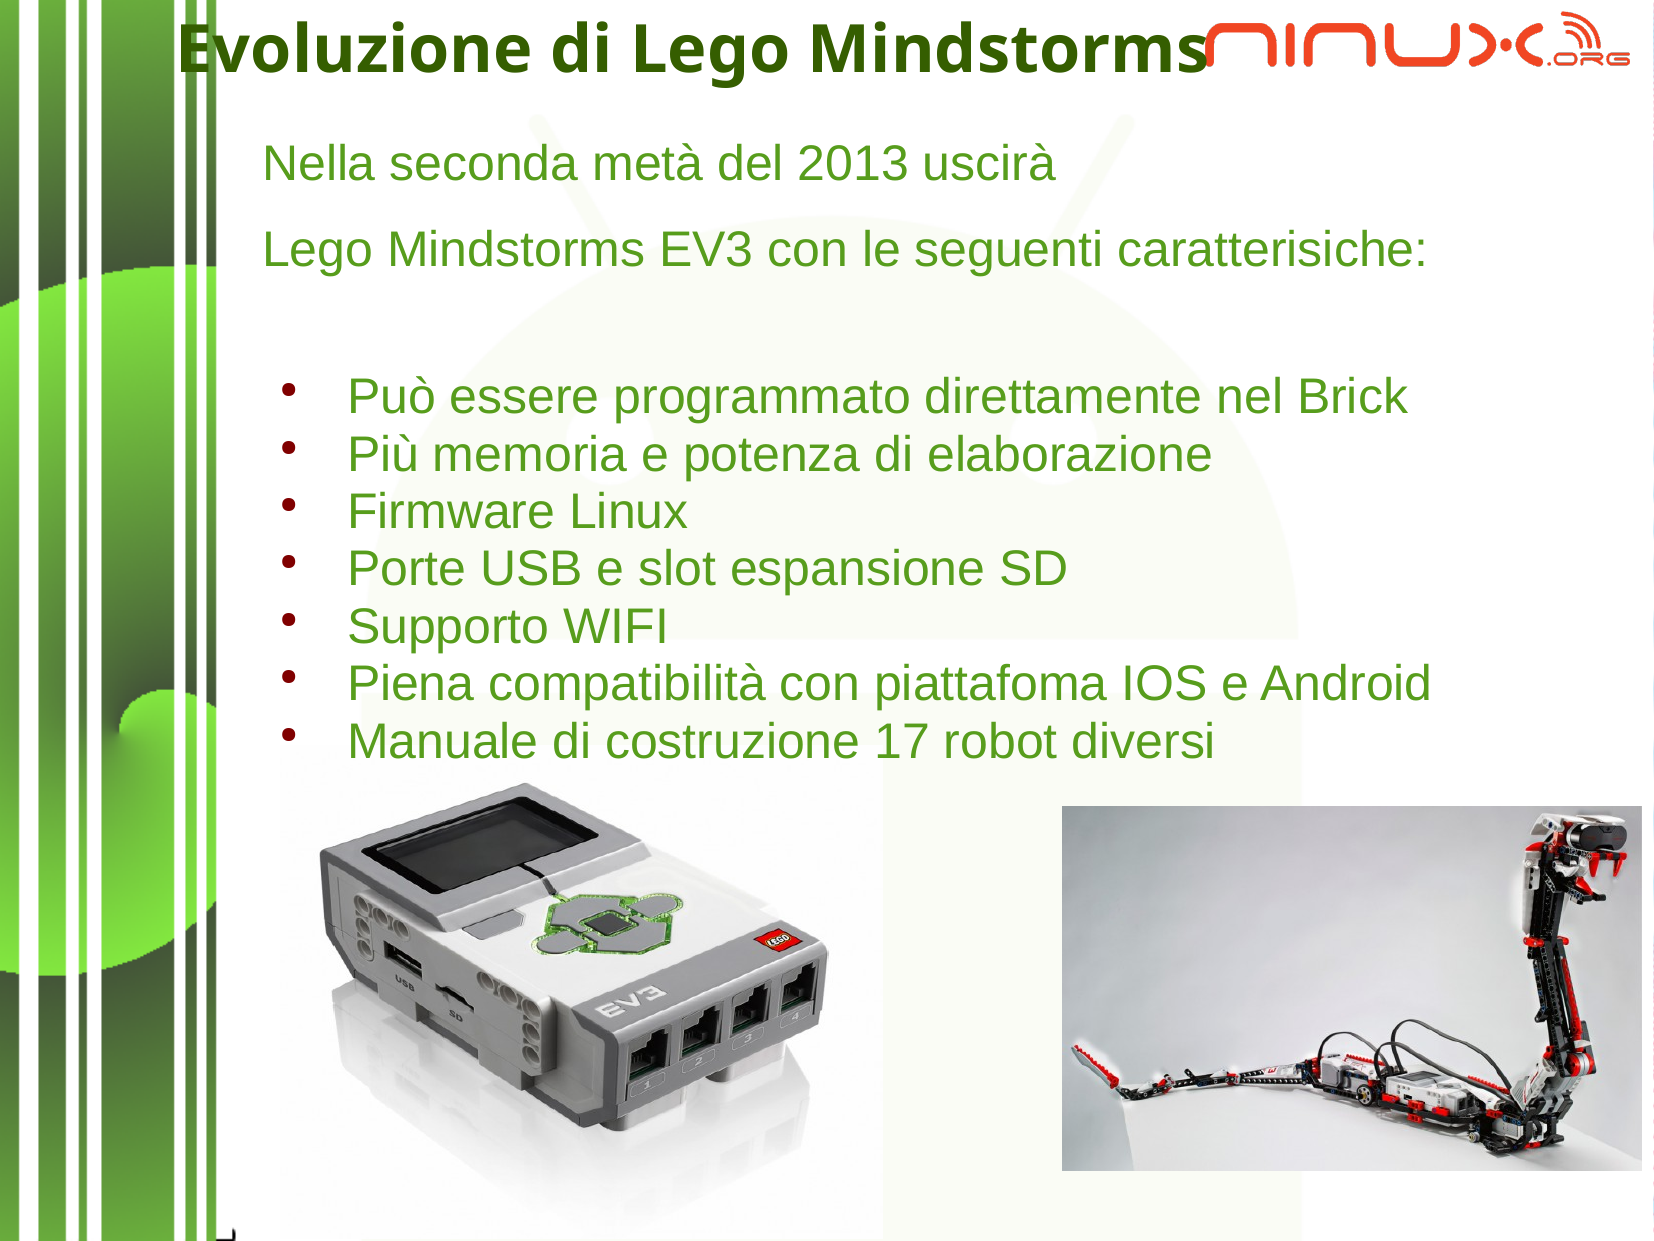

# Evoluzione di Lego Mindstorms
Nella seconda metà del 2013 uscirà
Lego Mindstorms EV3 con le seguenti caratterisiche:
 Può essere programmato direttamente nel Brick
 Più memoria e potenza di elaborazione
 Firmware Linux
 Porte USB e slot espansione SD
 Supporto WIFI
 Piena compatibilità con piattafoma IOS e Android
 Manuale di costruzione 17 robot diversi